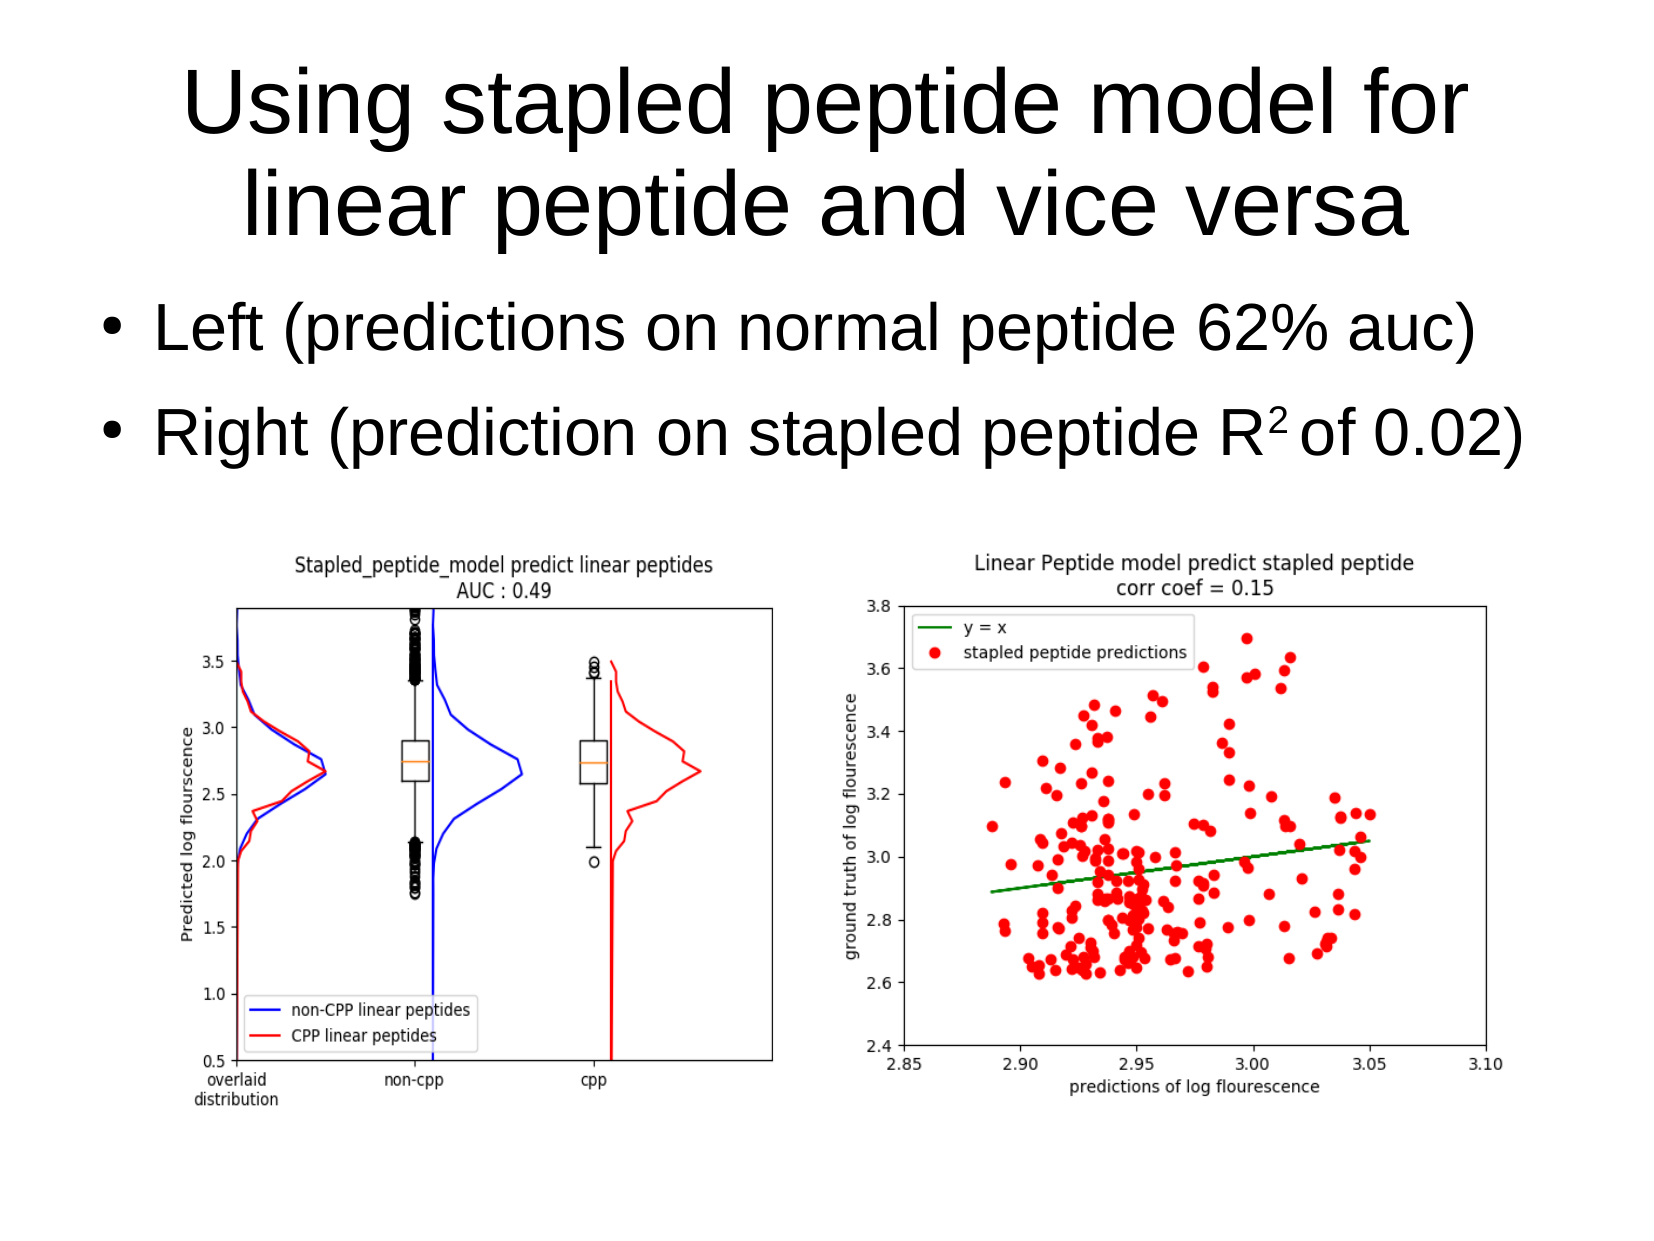

# Using stapled peptide model for linear peptide and vice versa
Left (predictions on normal peptide 62% auc)
Right (prediction on stapled peptide R2 of 0.02)